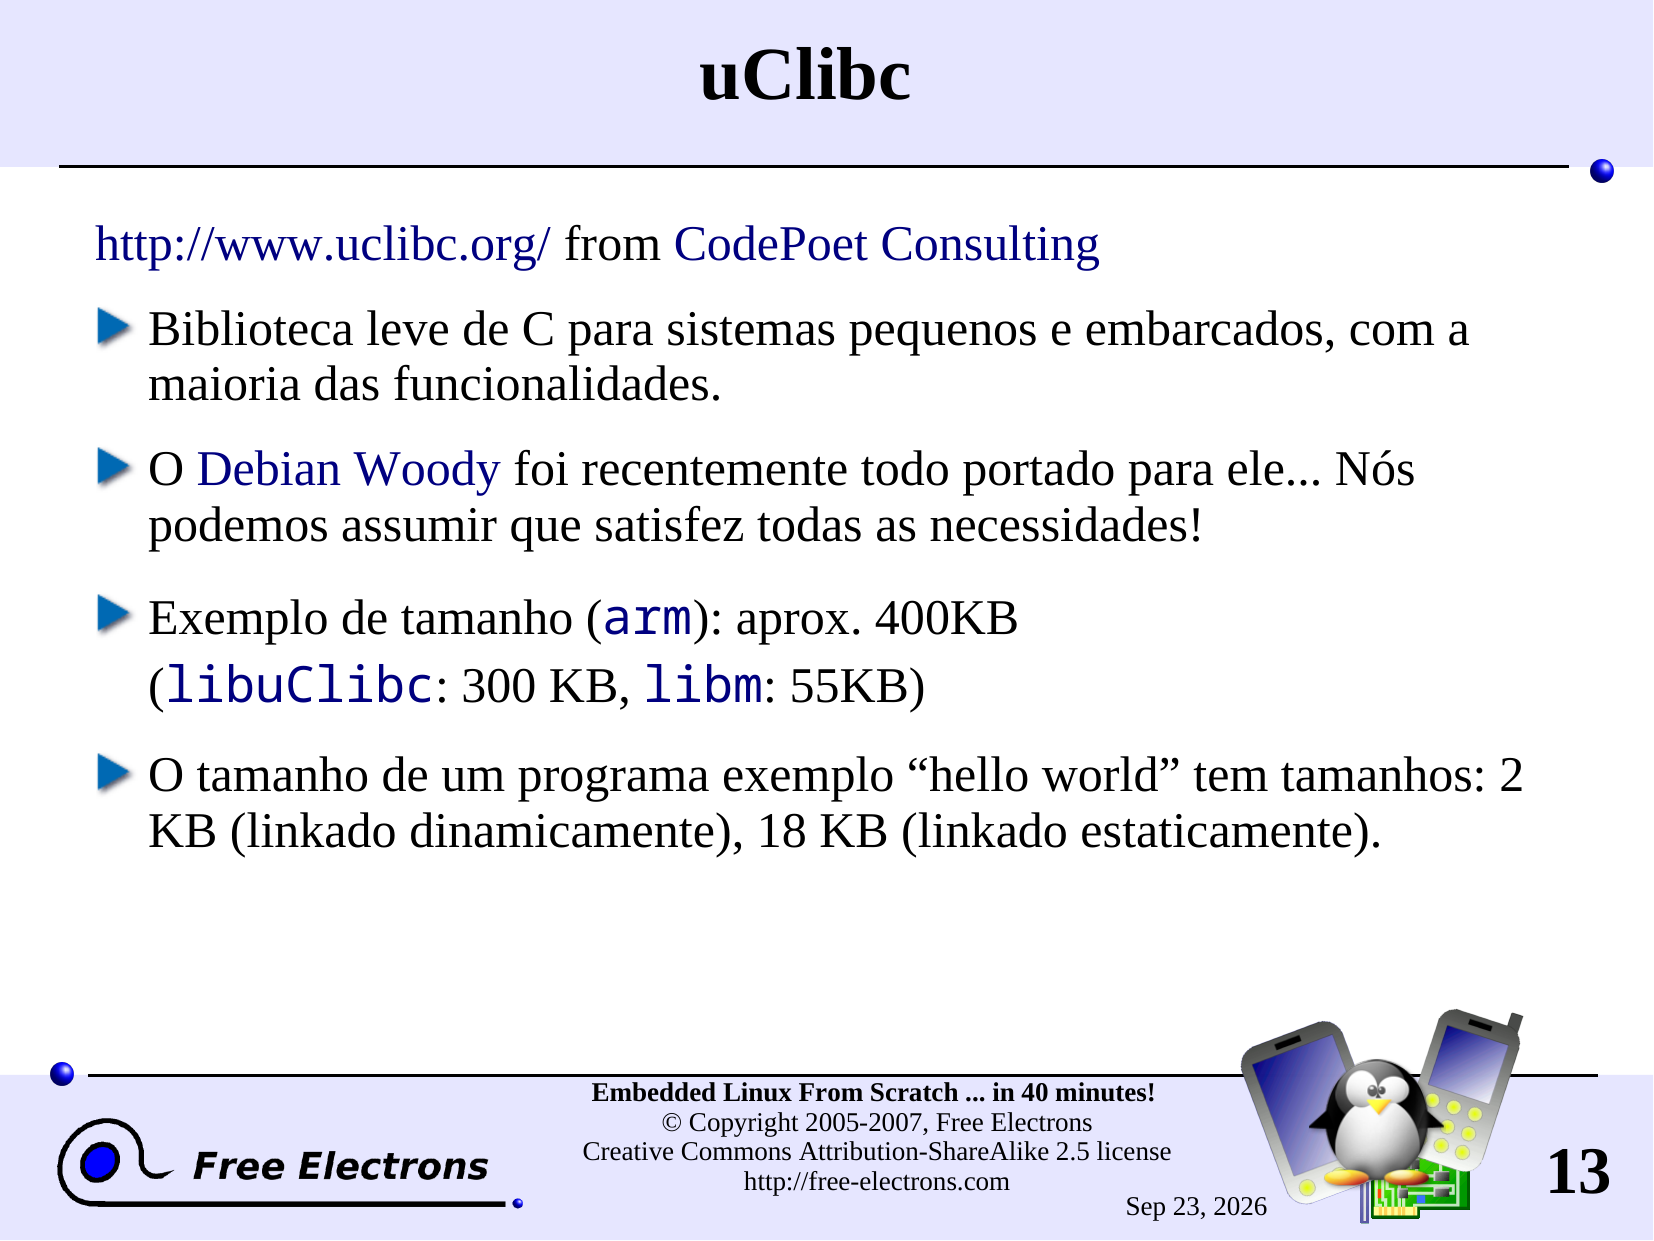

# uClibc
http://www.uclibc.org/ from CodePoet Consulting
Biblioteca leve de C para sistemas pequenos e embarcados, com a maioria das funcionalidades.
O Debian Woody foi recentemente todo portado para ele... Nós podemos assumir que satisfez todas as necessidades!
Exemplo de tamanho (arm): aprox. 400KB
(libuClibc: 300 KB, libm: 55KB)
O tamanho de um programa exemplo “hello world” tem tamanhos: 2 KB (linkado dinamicamente), 18 KB (linkado estaticamente).